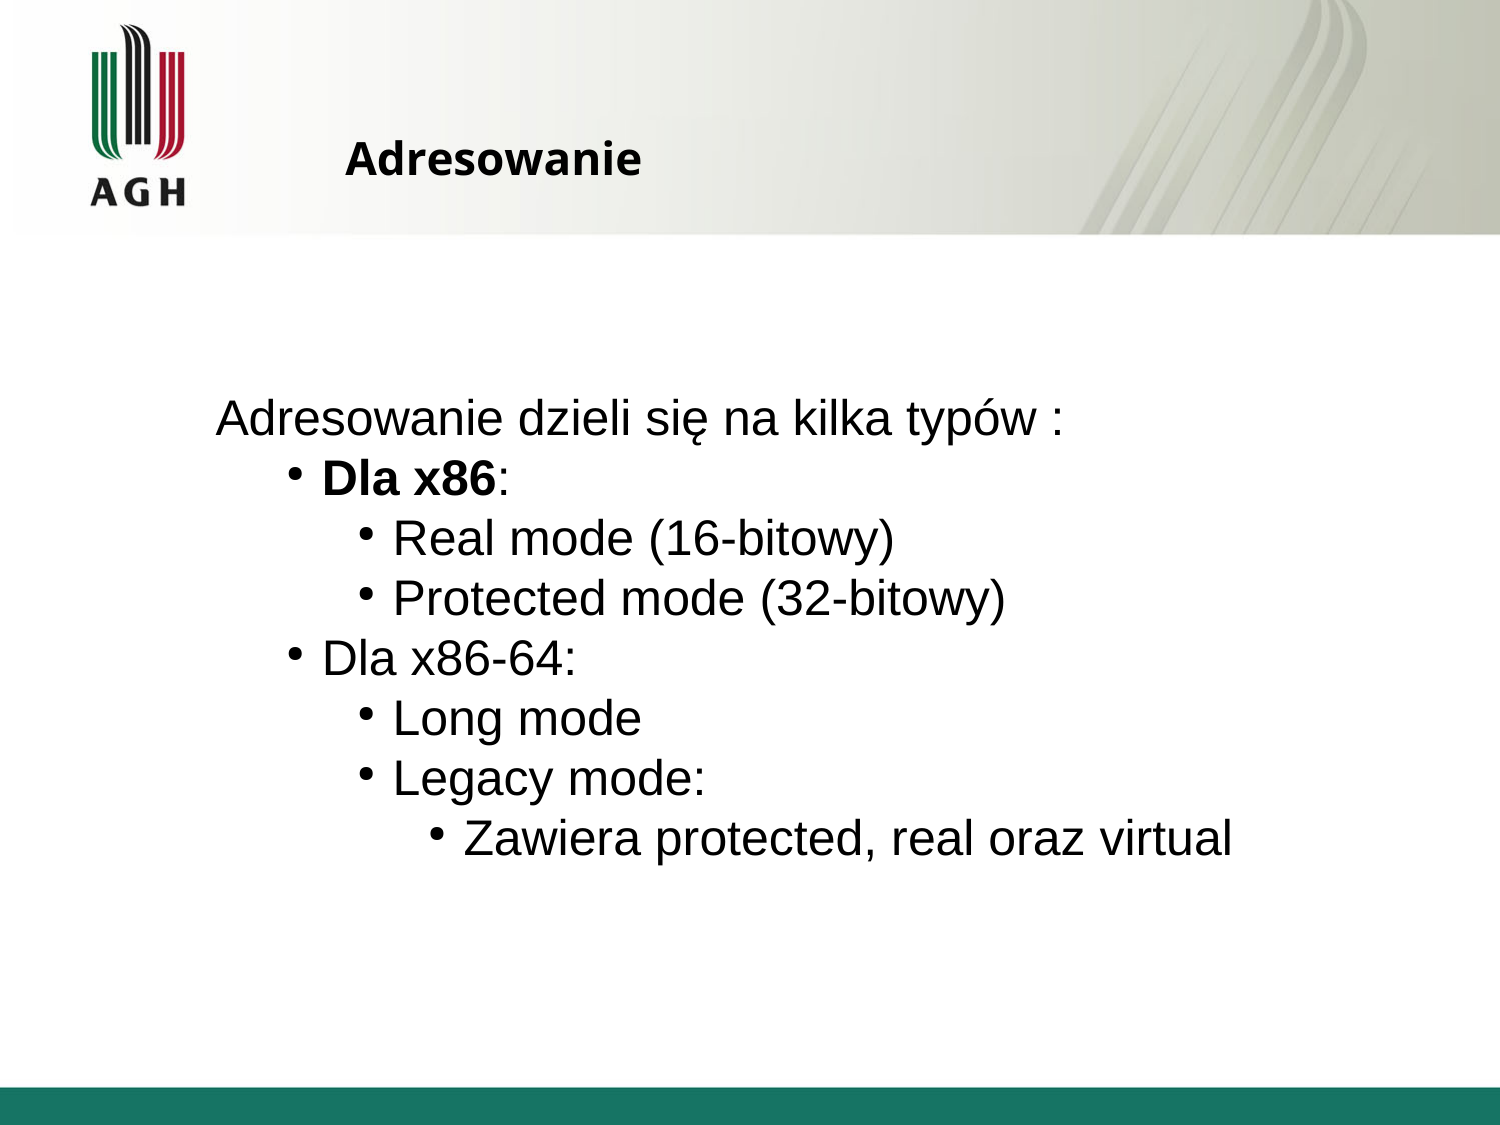

# Adresowanie
Adresowanie dzieli się na kilka typów :
Dla x86:
Real mode (16-bitowy)
Protected mode (32-bitowy)
Dla x86-64:
Long mode
Legacy mode:
Zawiera protected, real oraz virtual